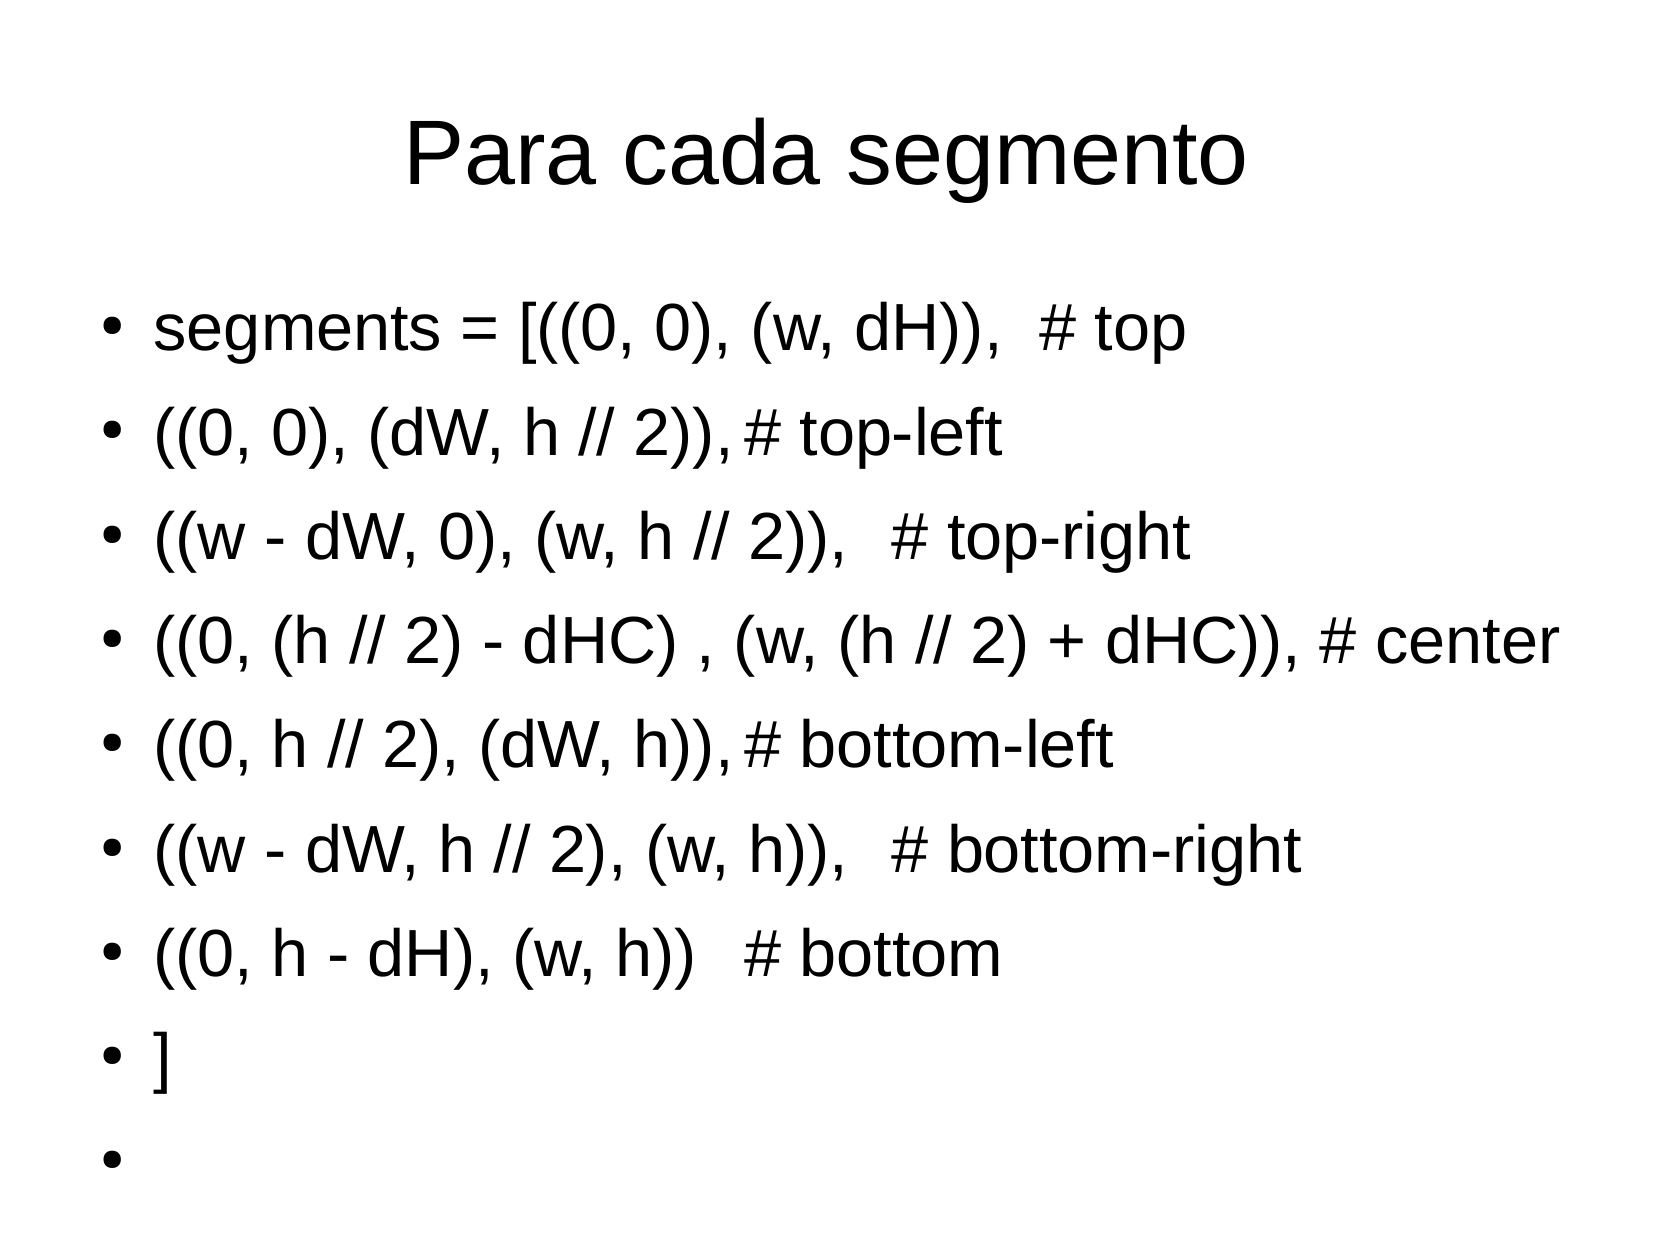

# Para cada segmento
segments = [((0, 0), (w, dH)),	# top
((0, 0), (dW, h // 2)),	# top-left
((w - dW, 0), (w, h // 2)),	# top-right
((0, (h // 2) - dHC) , (w, (h // 2) + dHC)), # center
((0, h // 2), (dW, h)),	# bottom-left
((w - dW, h // 2), (w, h)),	# bottom-right
((0, h - dH), (w, h))	# bottom
]